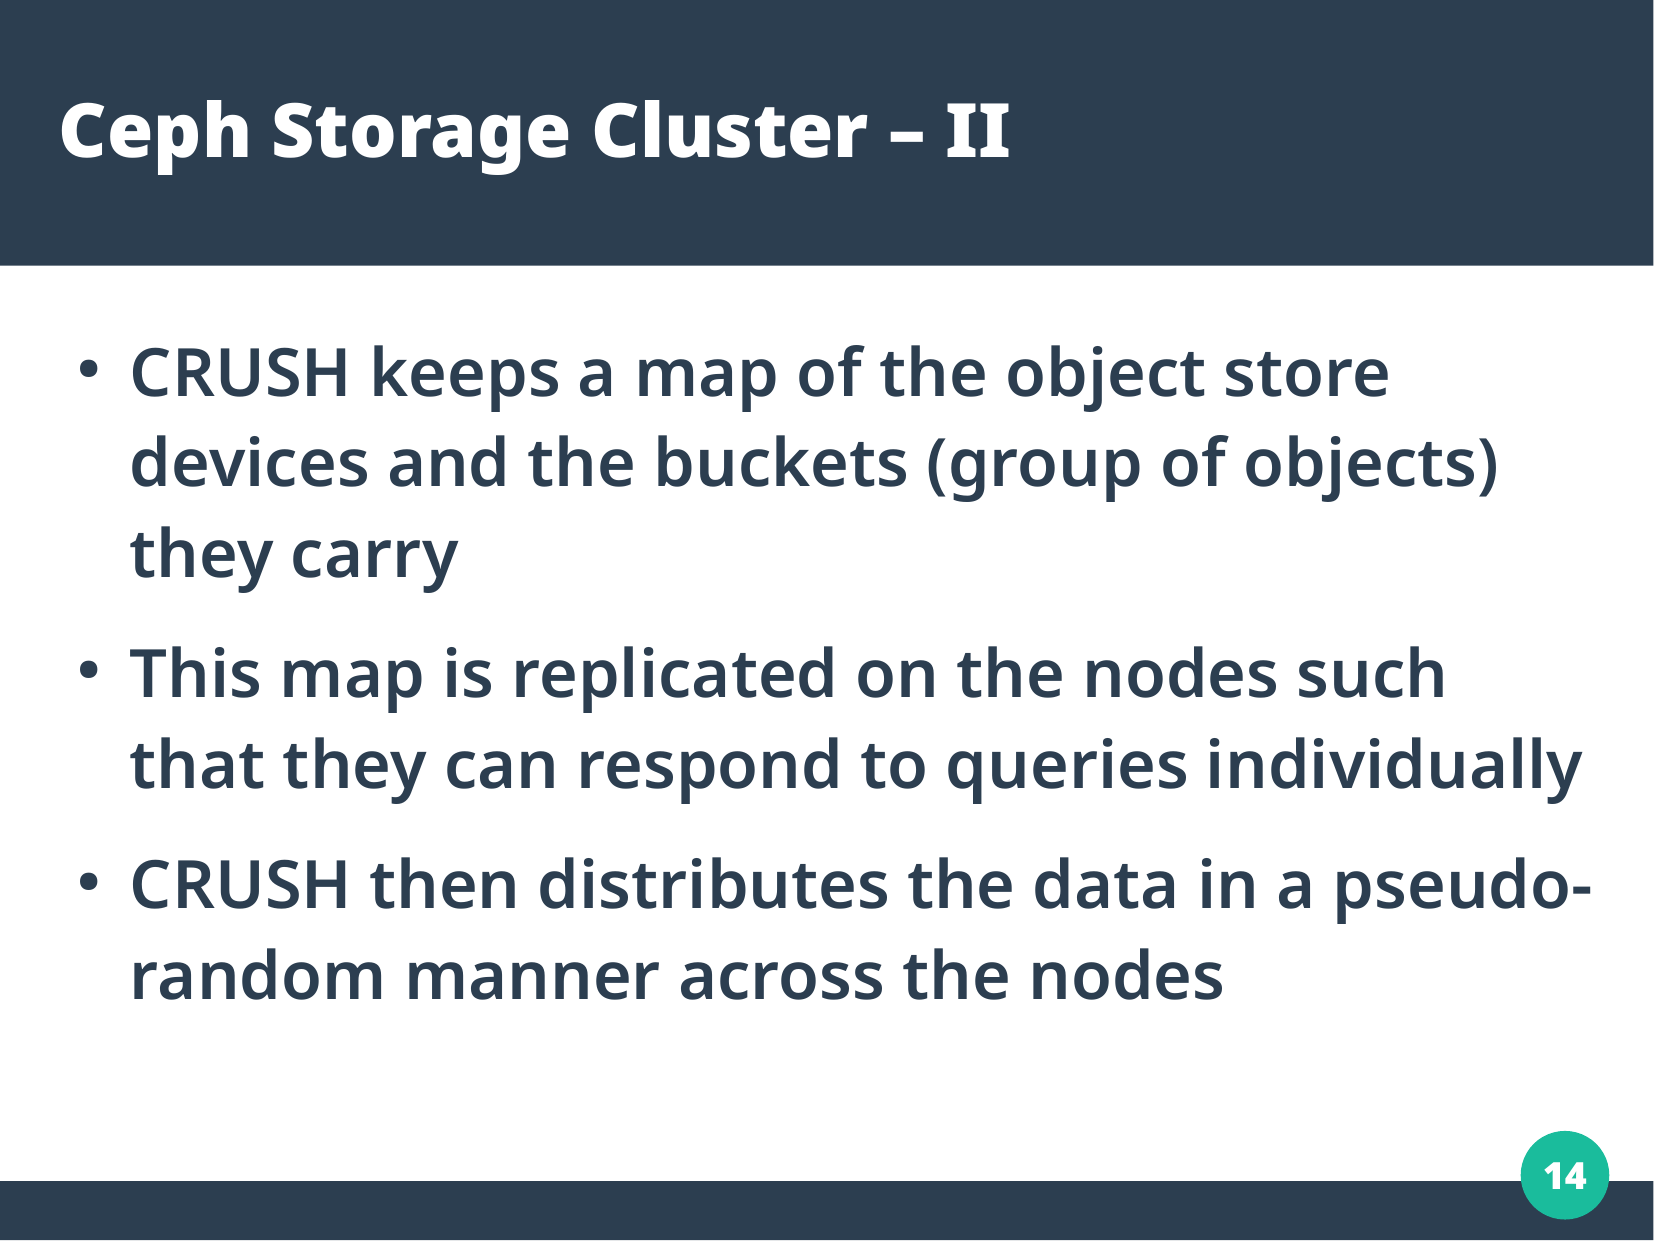

# Ceph Storage Cluster – II
CRUSH keeps a map of the object store devices and the buckets (group of objects) they carry
This map is replicated on the nodes such that they can respond to queries individually
CRUSH then distributes the data in a pseudo-random manner across the nodes
14